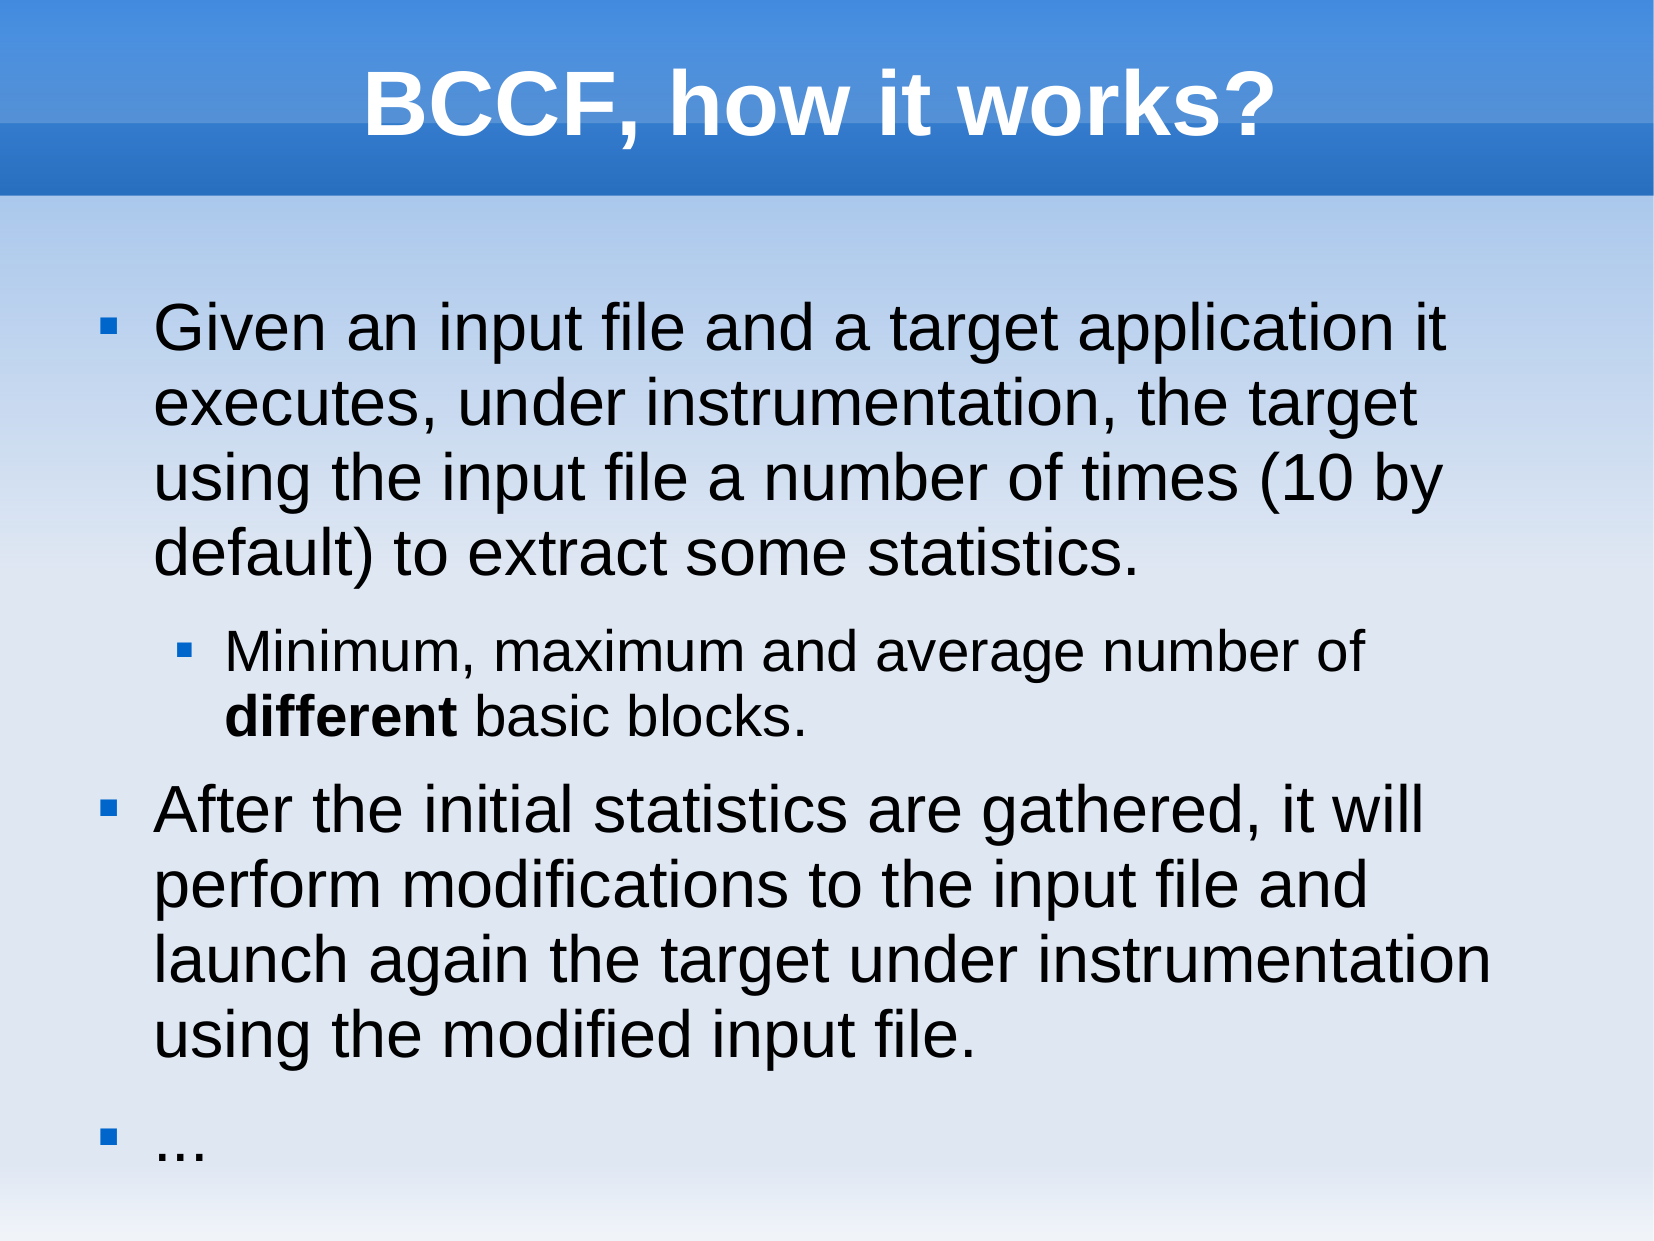

# BCCF, how it works?
Given an input file and a target application it executes, under instrumentation, the target using the input file a number of times (10 by default) to extract some statistics.
Minimum, maximum and average number of different basic blocks.
After the initial statistics are gathered, it will perform modifications to the input file and launch again the target under instrumentation using the modified input file.
...